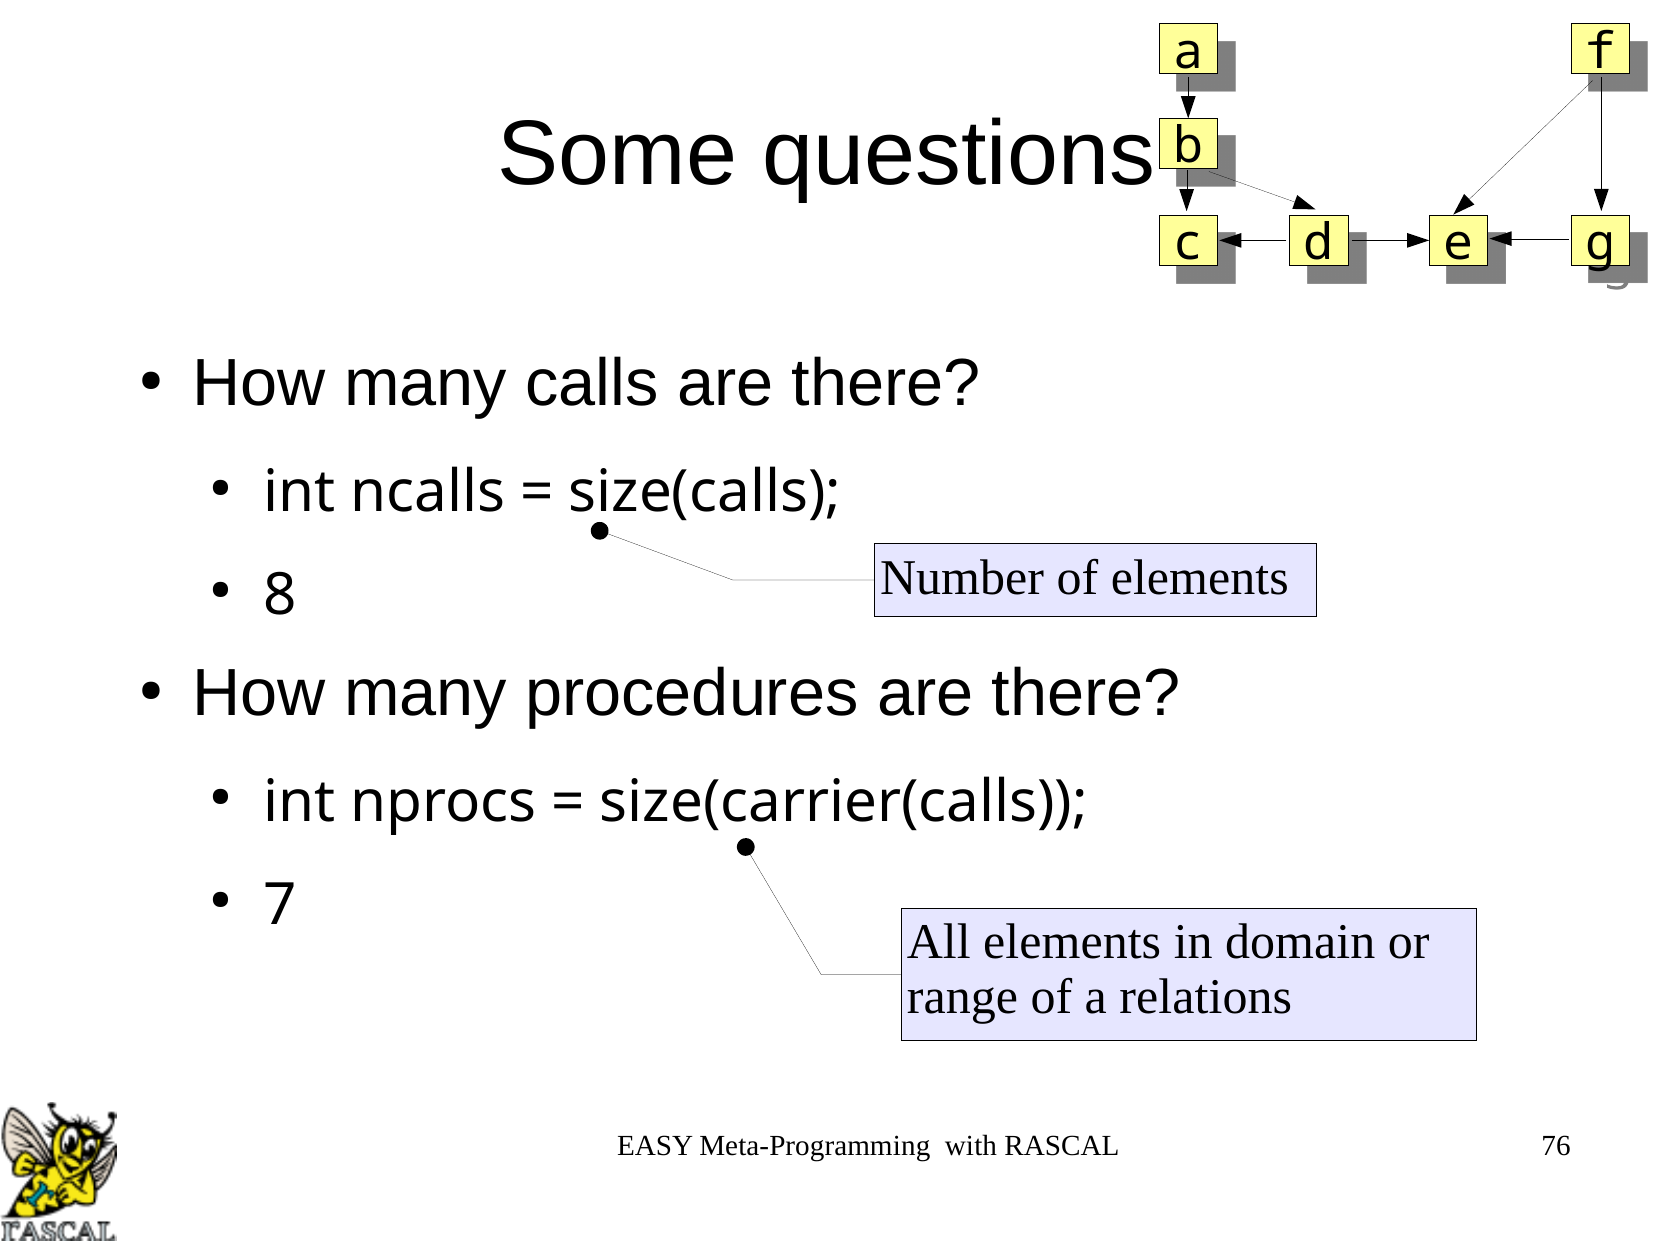

a
f
b
c
d
e
g
# Some questions
How many calls are there?
int ncalls = size(calls);
8
How many procedures are there?
int nprocs = size(carrier(calls));
7
76